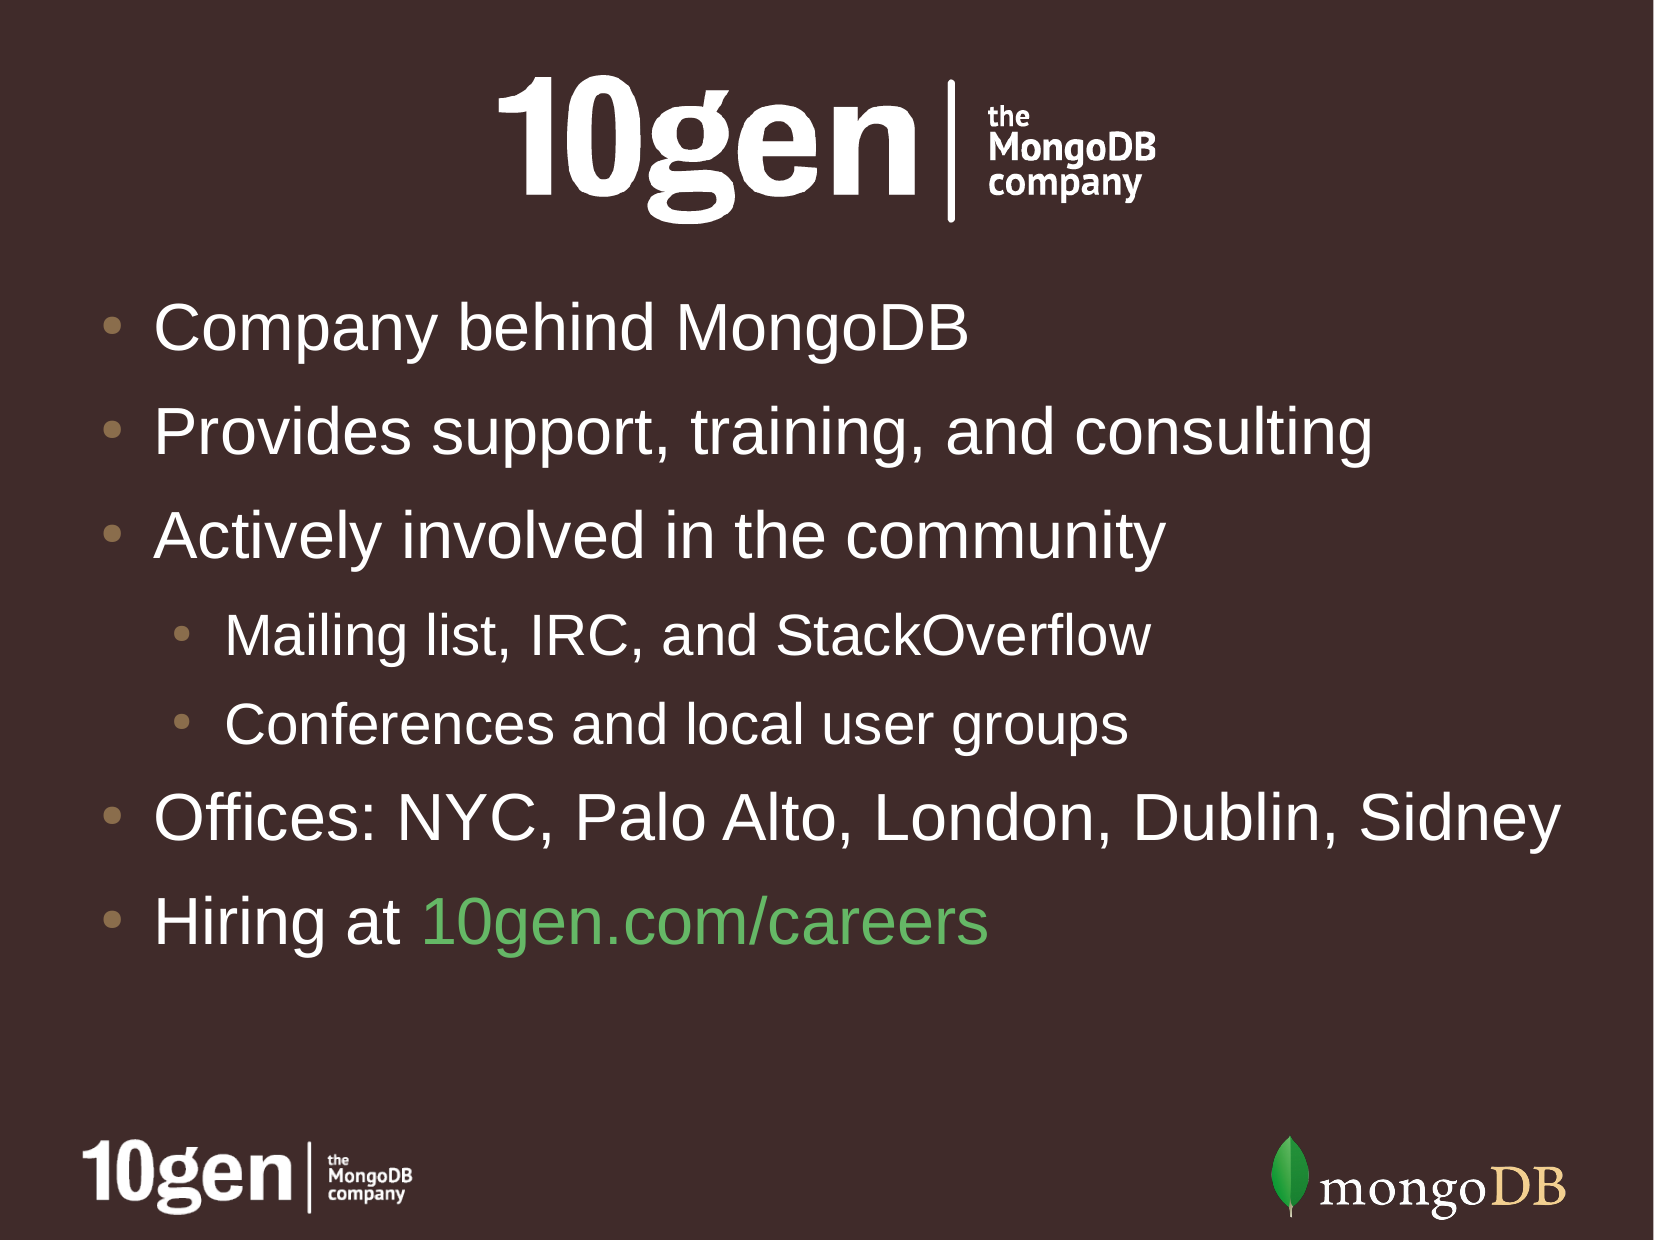

# Company behind MongoDB
Provides support, training, and consulting
Actively involved in the community
Mailing list, IRC, and StackOverflow
Conferences and local user groups
Offices: NYC, Palo Alto, London, Dublin, Sidney
Hiring at 10gen.com/careers